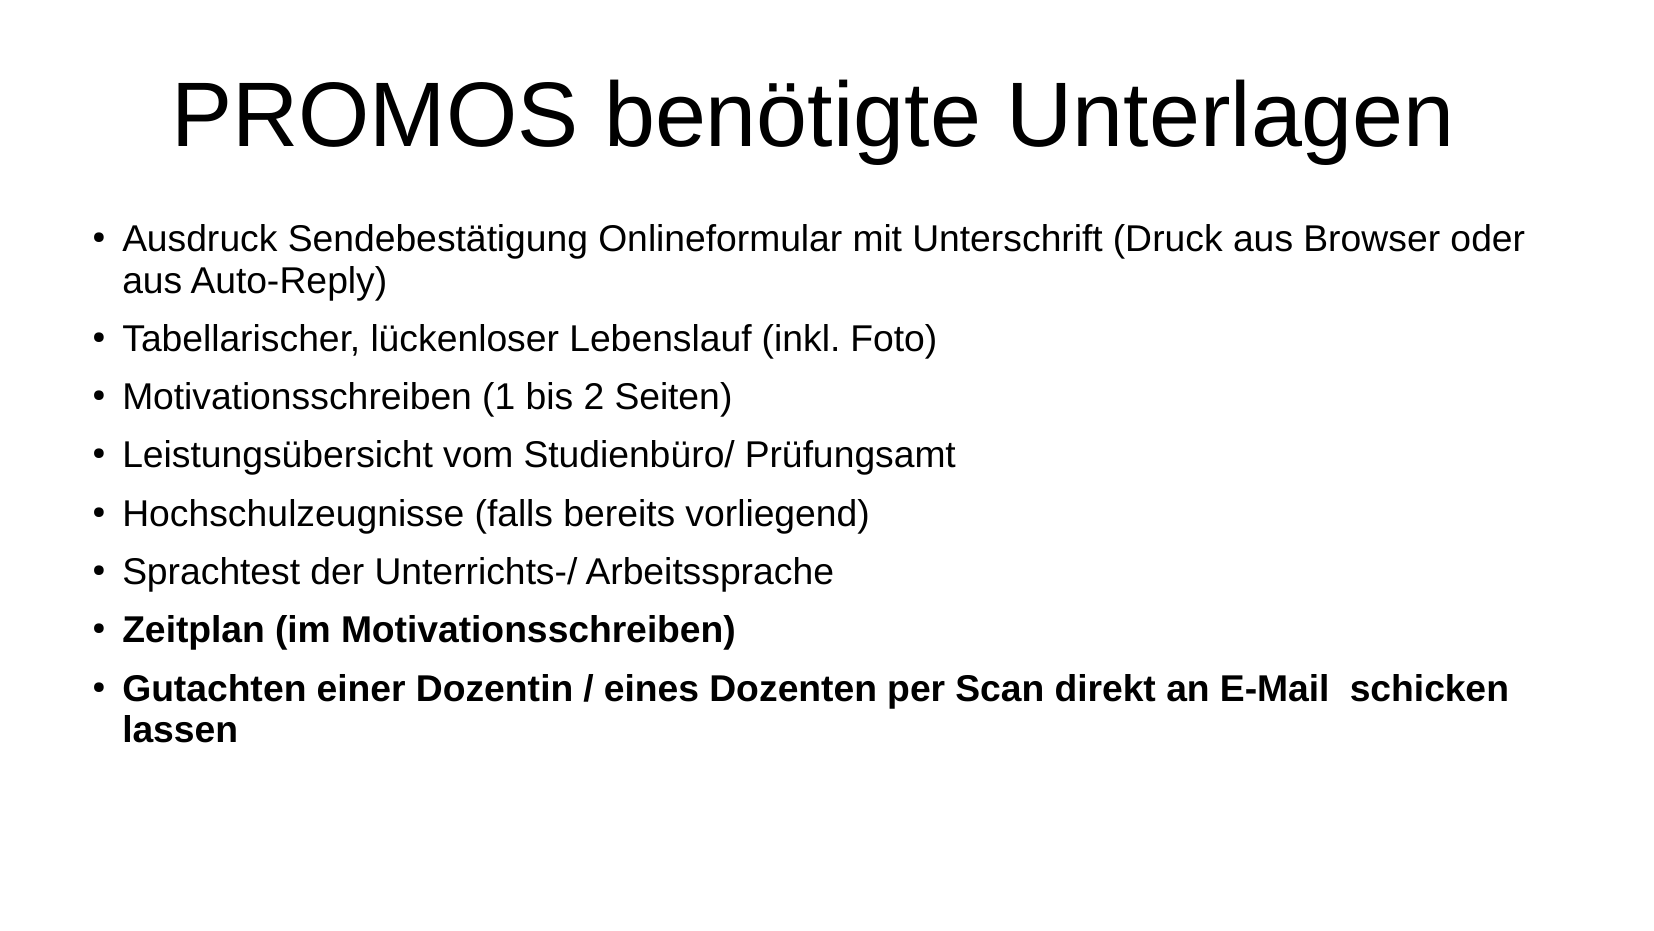

# PROMOS benötigte Unterlagen
Ausdruck Sendebestätigung Onlineformular mit Unterschrift (Druck aus Browser oder aus Auto-Reply)
Tabellarischer, lückenloser Lebenslauf (inkl. Foto)
Motivationsschreiben (1 bis 2 Seiten)
Leistungsübersicht vom Studienbüro/ Prüfungsamt
Hochschulzeugnisse (falls bereits vorliegend)
Sprachtest der Unterrichts-/ Arbeitssprache
Zeitplan (im Motivationsschreiben)
Gutachten einer Dozentin / eines Dozenten per Scan direkt an E-Mail schicken lassen